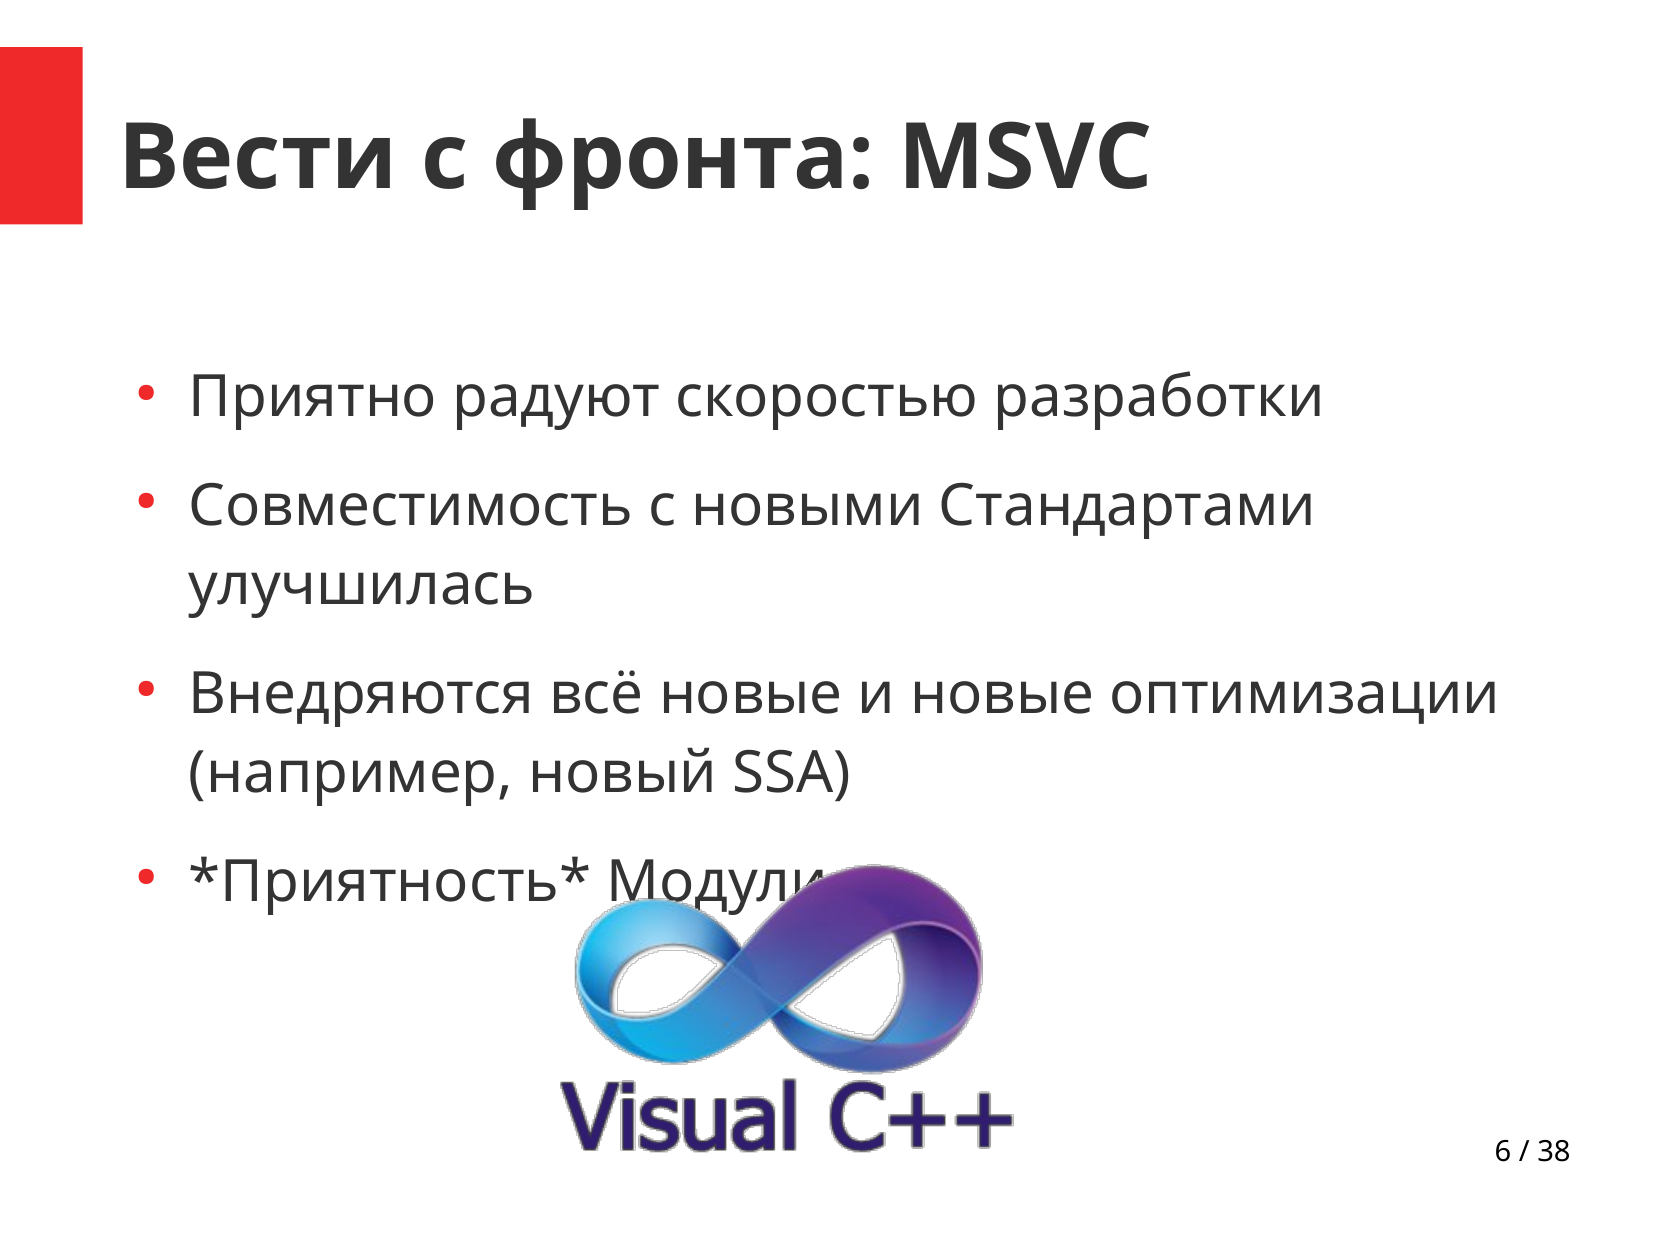

# Вести с фронта: MSVC
Приятно радуют скоростью разработки
Совместимость с новыми Стандартами улучшилась
Внедряются всё новые и новые оптимизации (например, новый SSA)
*Приятность* Модули
6